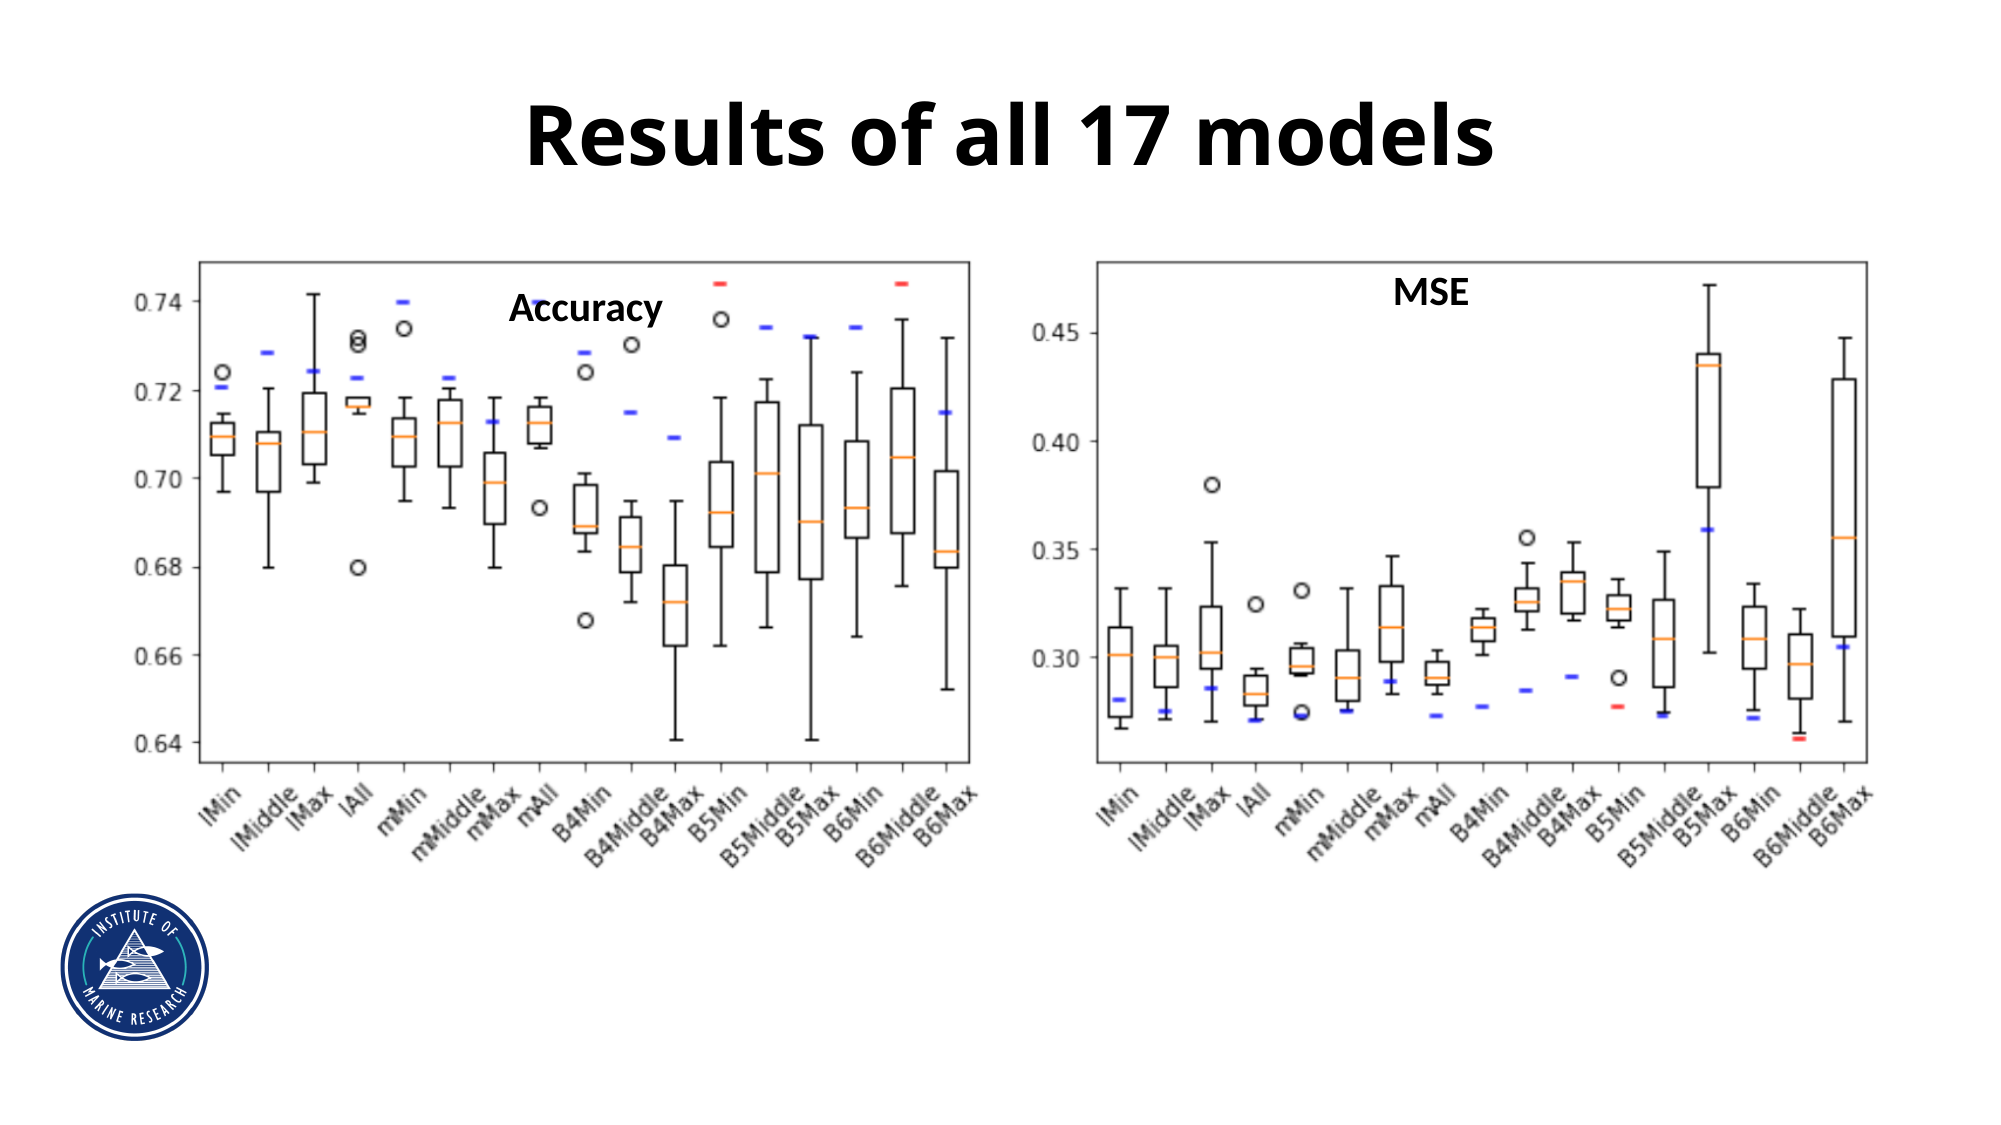

Results of all 17 models
#
MSE
Accuracy